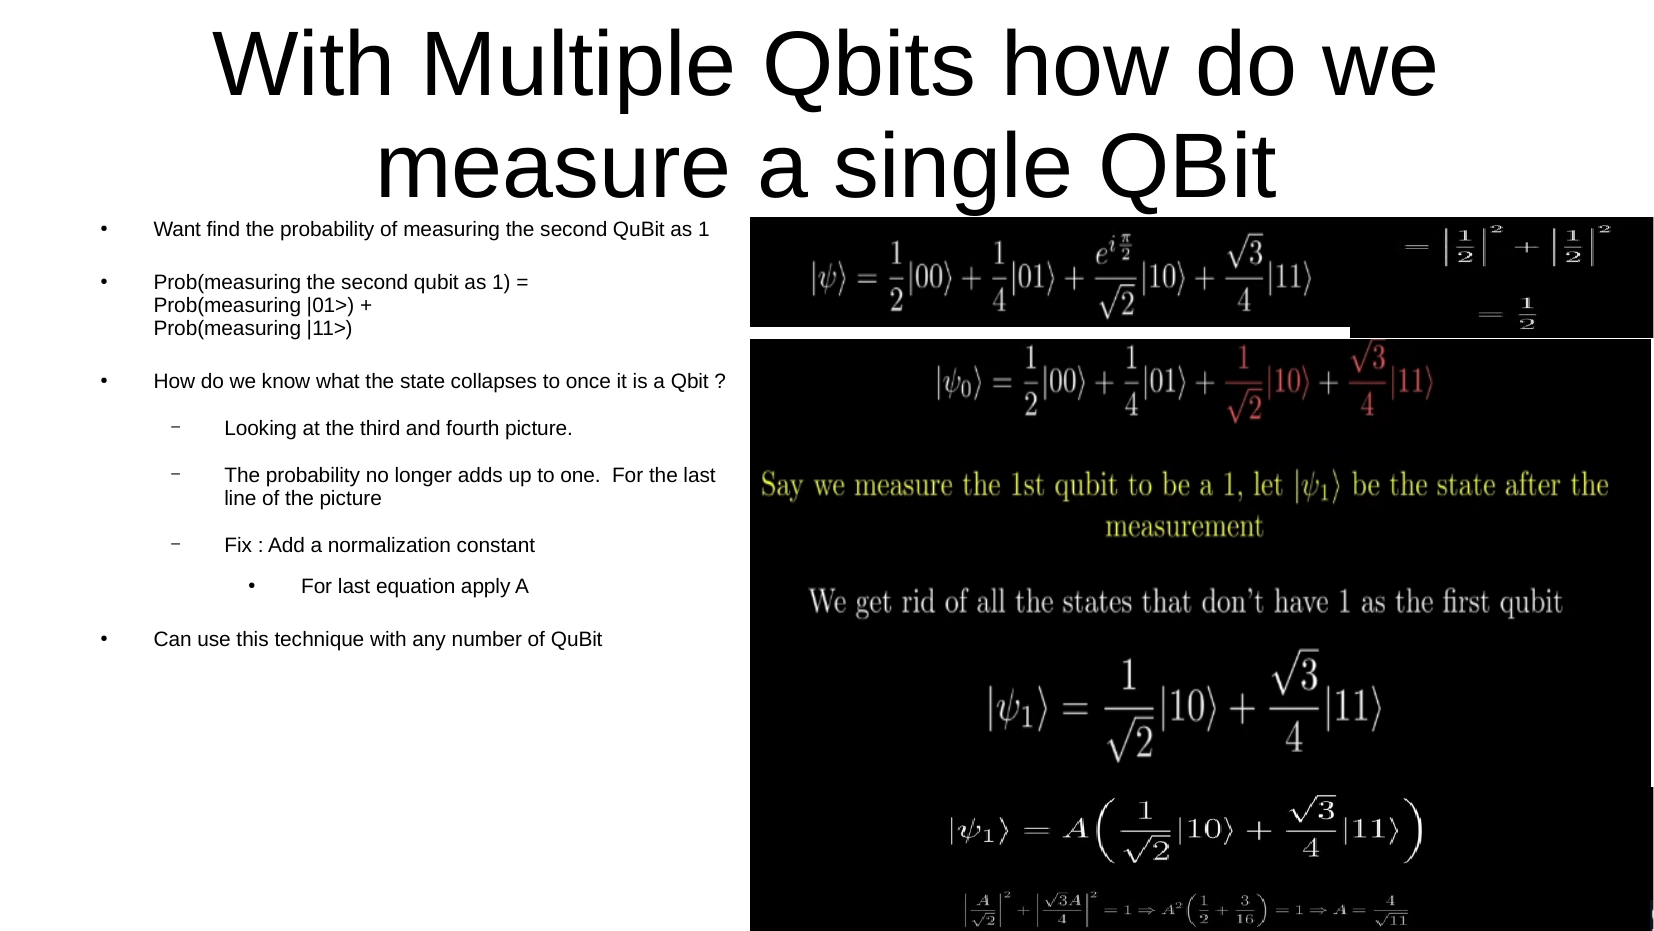

# With Multiple Qbits how do we measure a single QBit
Want find the probability of measuring the second QuBit as 1
Prob(measuring the second qubit as 1) =
Prob(measuring |01>) +
Prob(measuring |11>)
How do we know what the state collapses to once it is a Qbit ?
Looking at the third and fourth picture.
The probability no longer adds up to one. For the last
line of the picture
Fix : Add a normalization constant
 For last equation apply A
Can use this technique with any number of QuBit